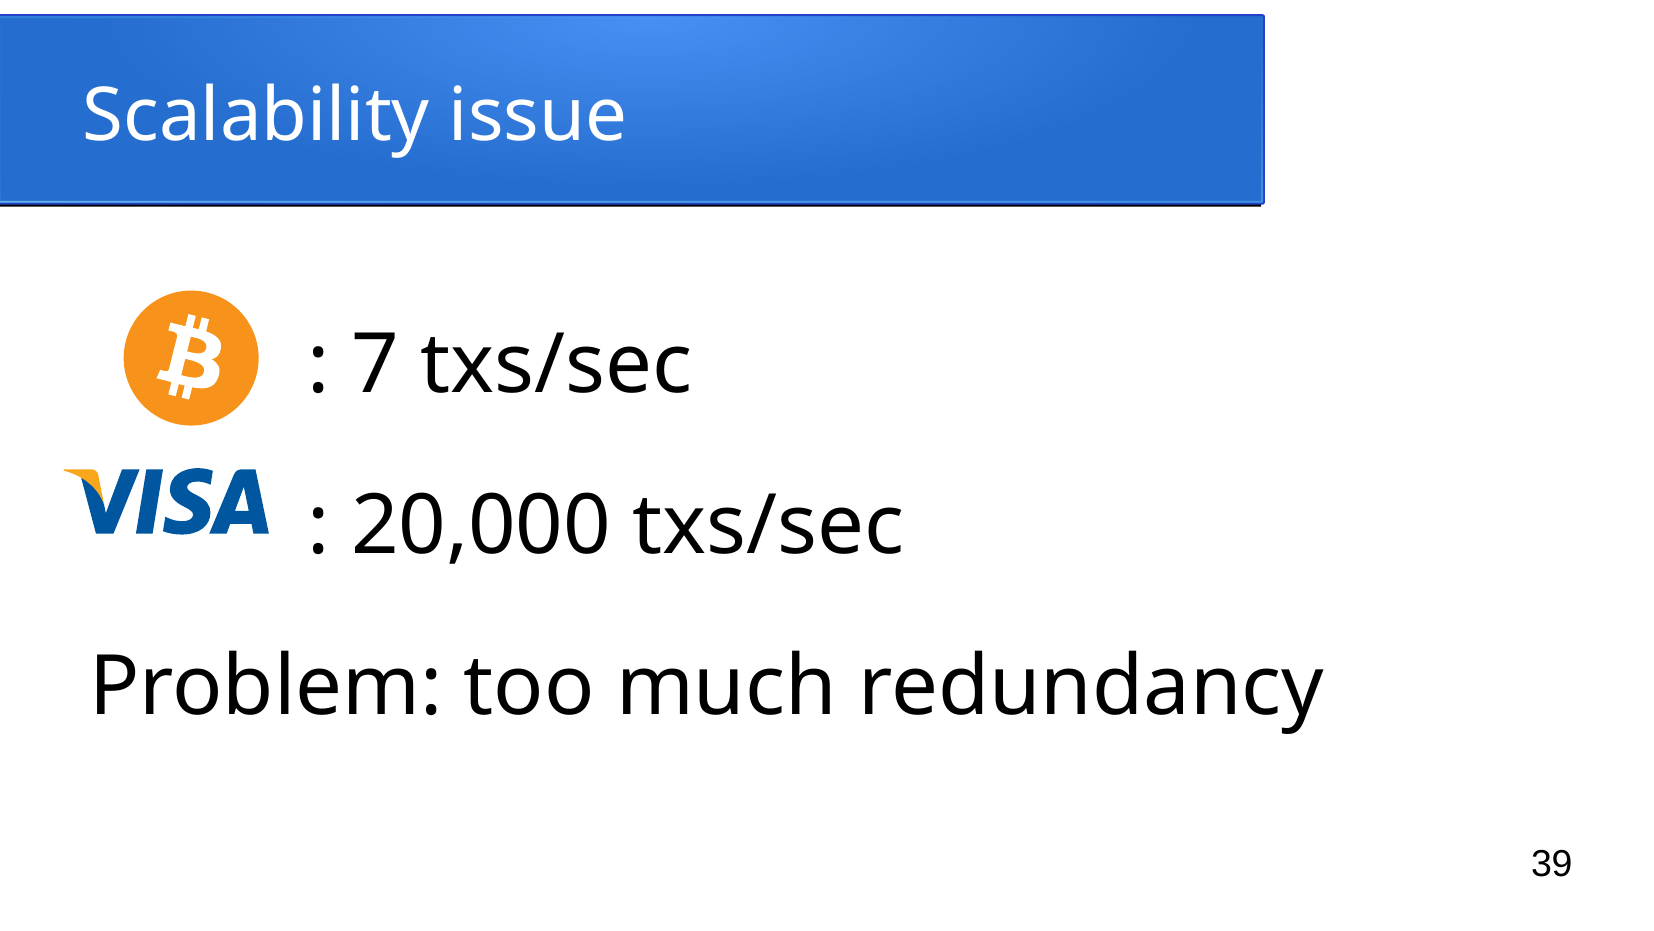

# Scalability issue
 : 7 txs/sec
 : 20,000 txs/sec
Problem: too much redundancy